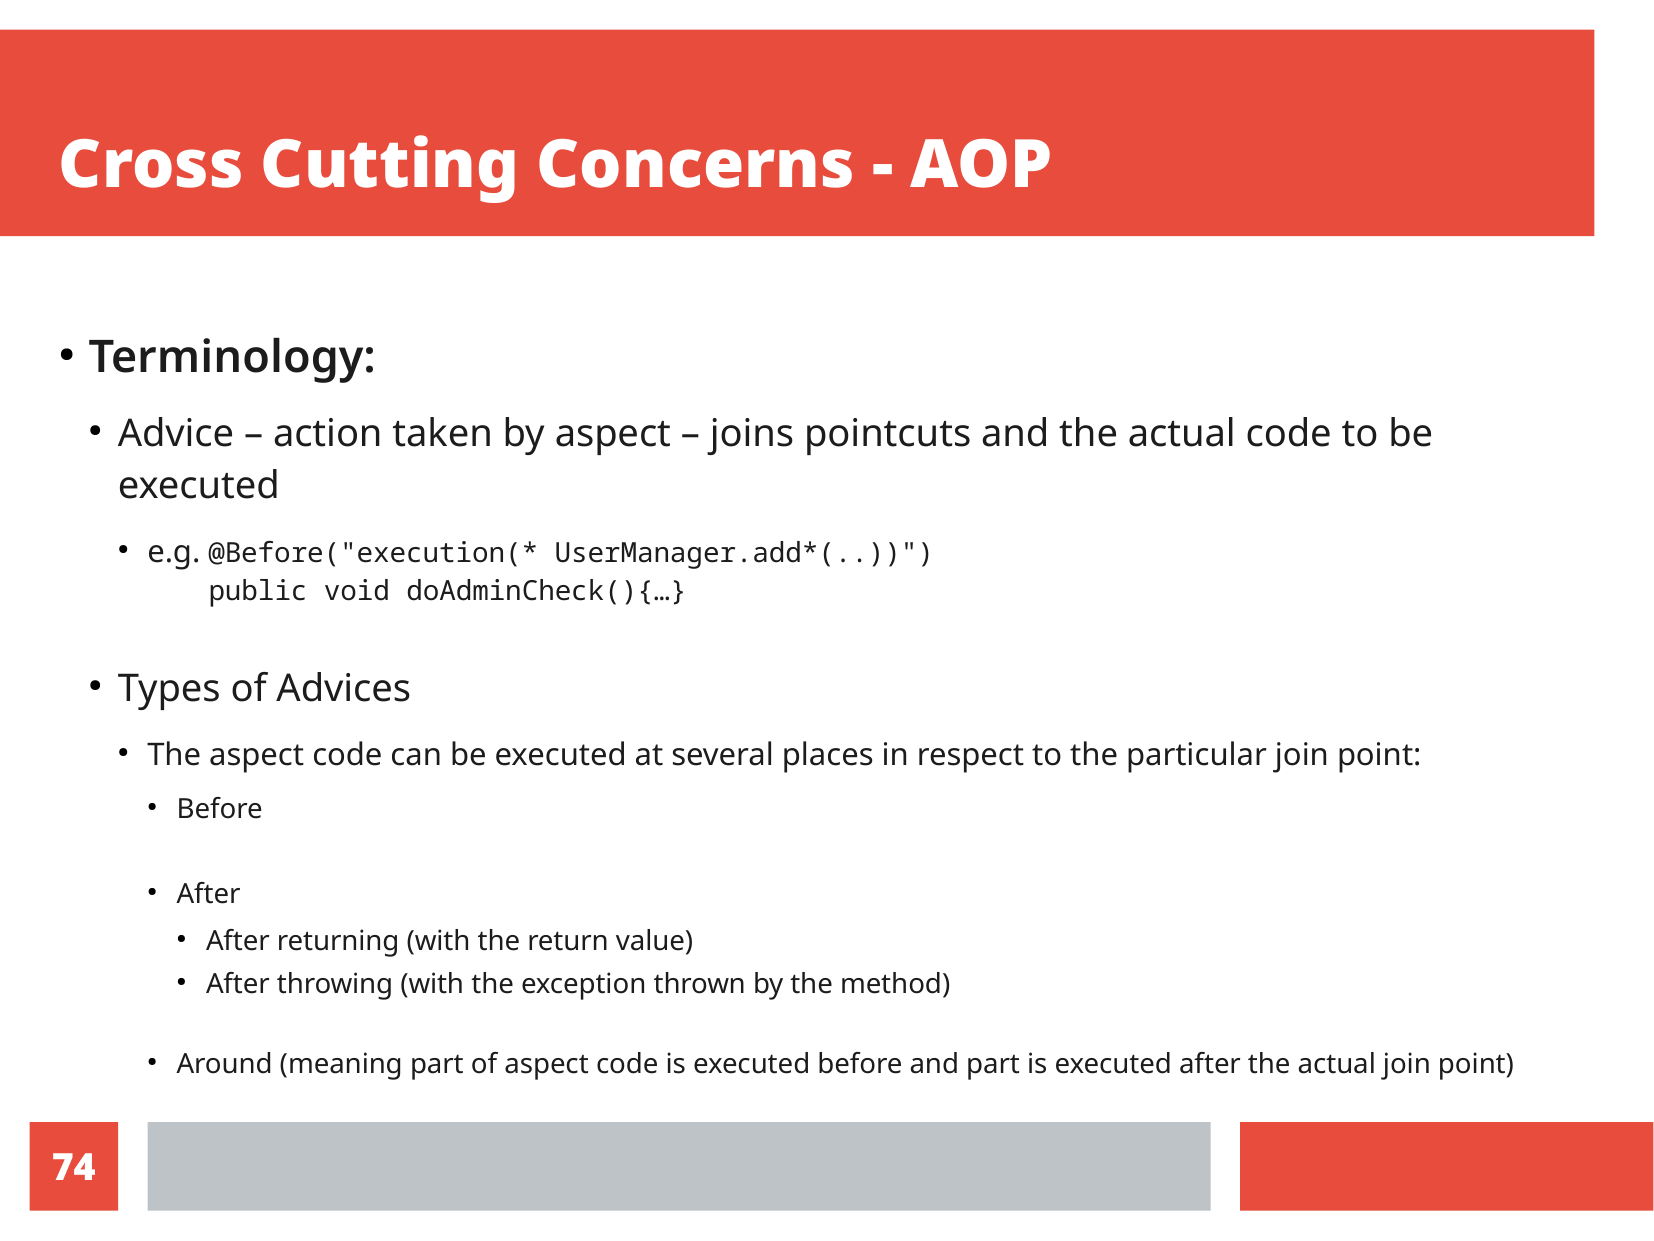

# Cross Cutting Concerns - AOP
Terminology:
Advice – action taken by aspect – joins pointcuts and the actual code to be executed
e.g. @Before("execution(* UserManager.add*(..))")
	public void doAdminCheck(){…}
Types of Advices
The aspect code can be executed at several places in respect to the particular join point:
Before
After
After returning (with the return value)
After throwing (with the exception thrown by the method)
Around (meaning part of aspect code is executed before and part is executed after the actual join point)
74